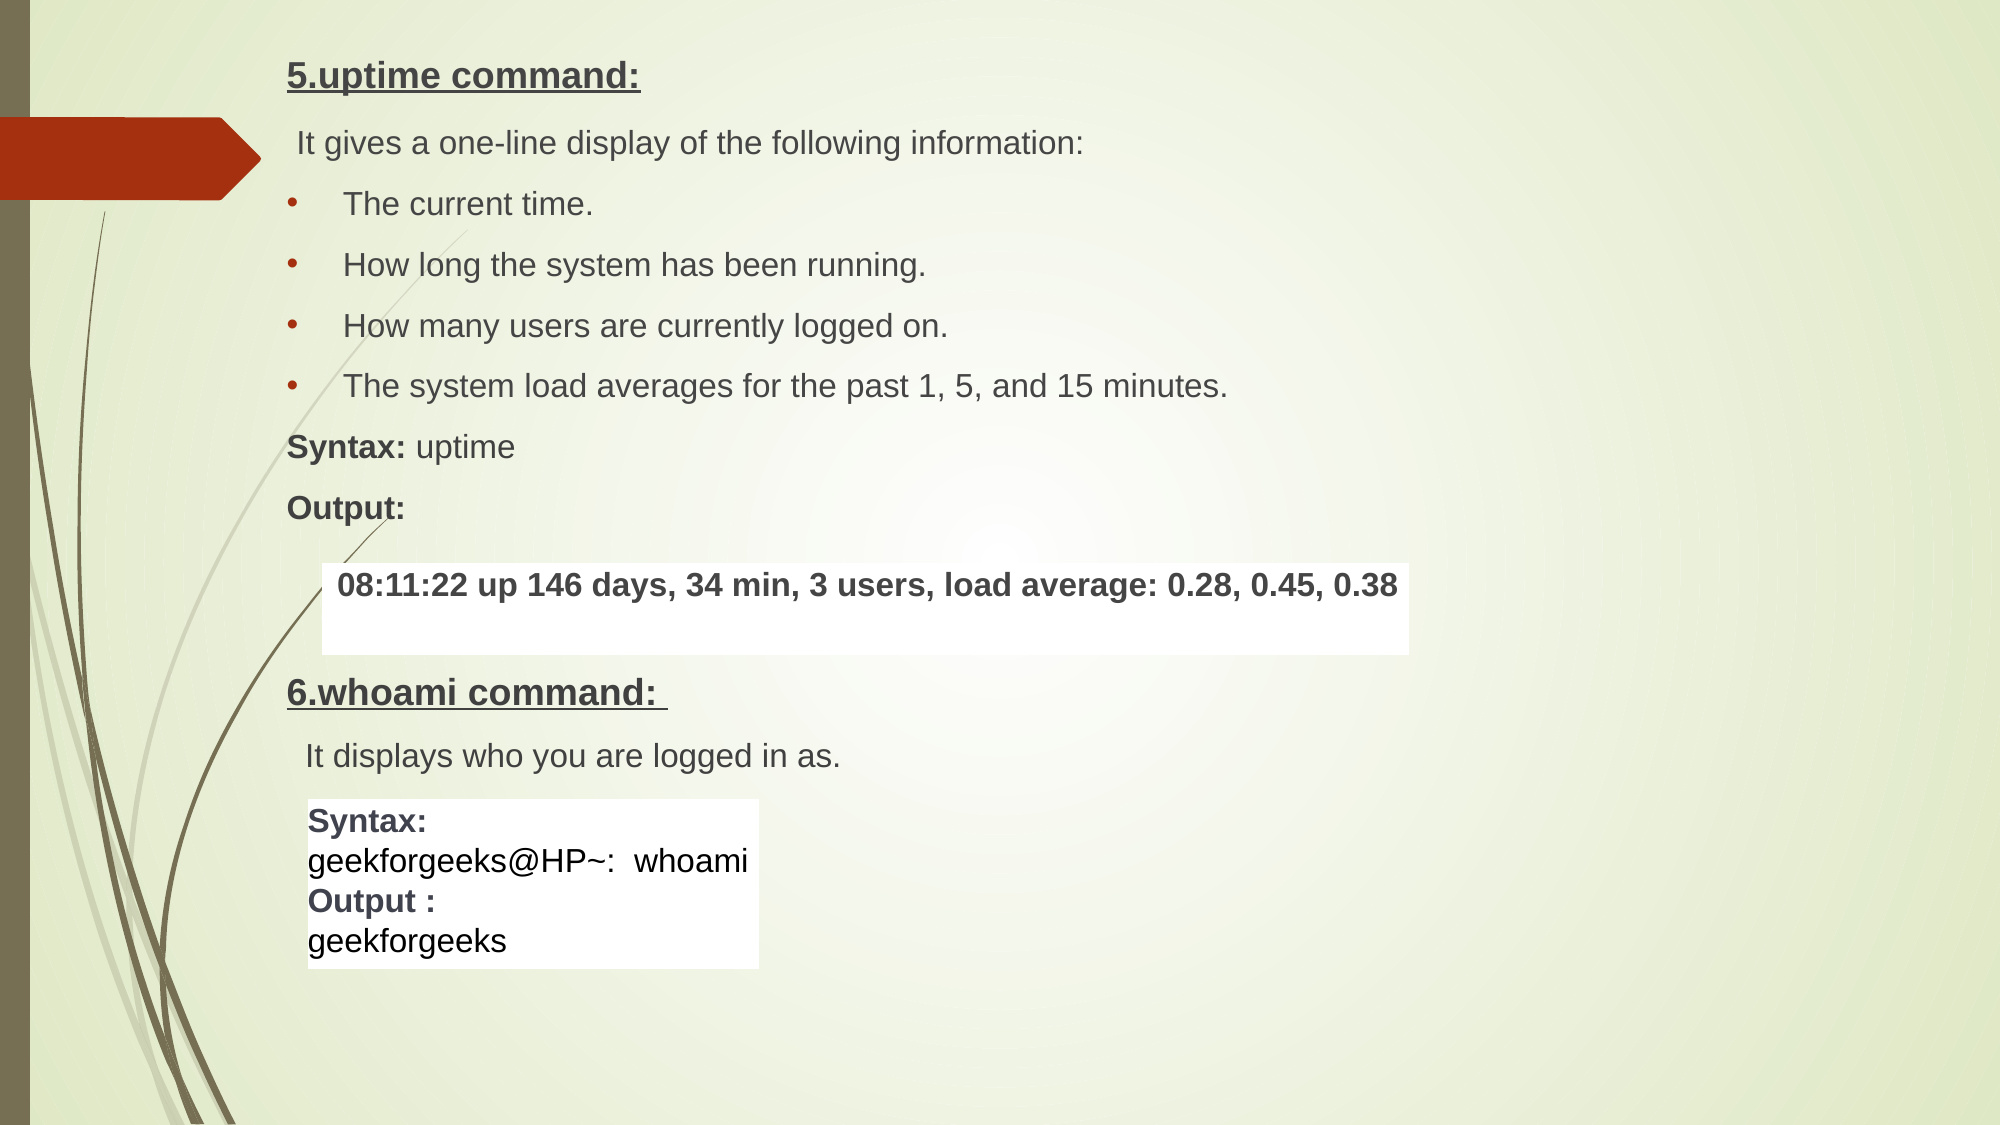

# 5.uptime command:
 It gives a one-line display of the following information:
The current time.
How long the system has been running.
How many users are currently logged on.
The system load averages for the past 1, 5, and 15 minutes.
Syntax: uptime
Output:
6.whoami command:
 It displays who you are logged in as.
08:11:22 up 146 days, 34 min, 3 users, load average: 0.28, 0.45, 0.38
Syntax:
geekforgeeks@HP~: whoami
Output :
geekforgeeks